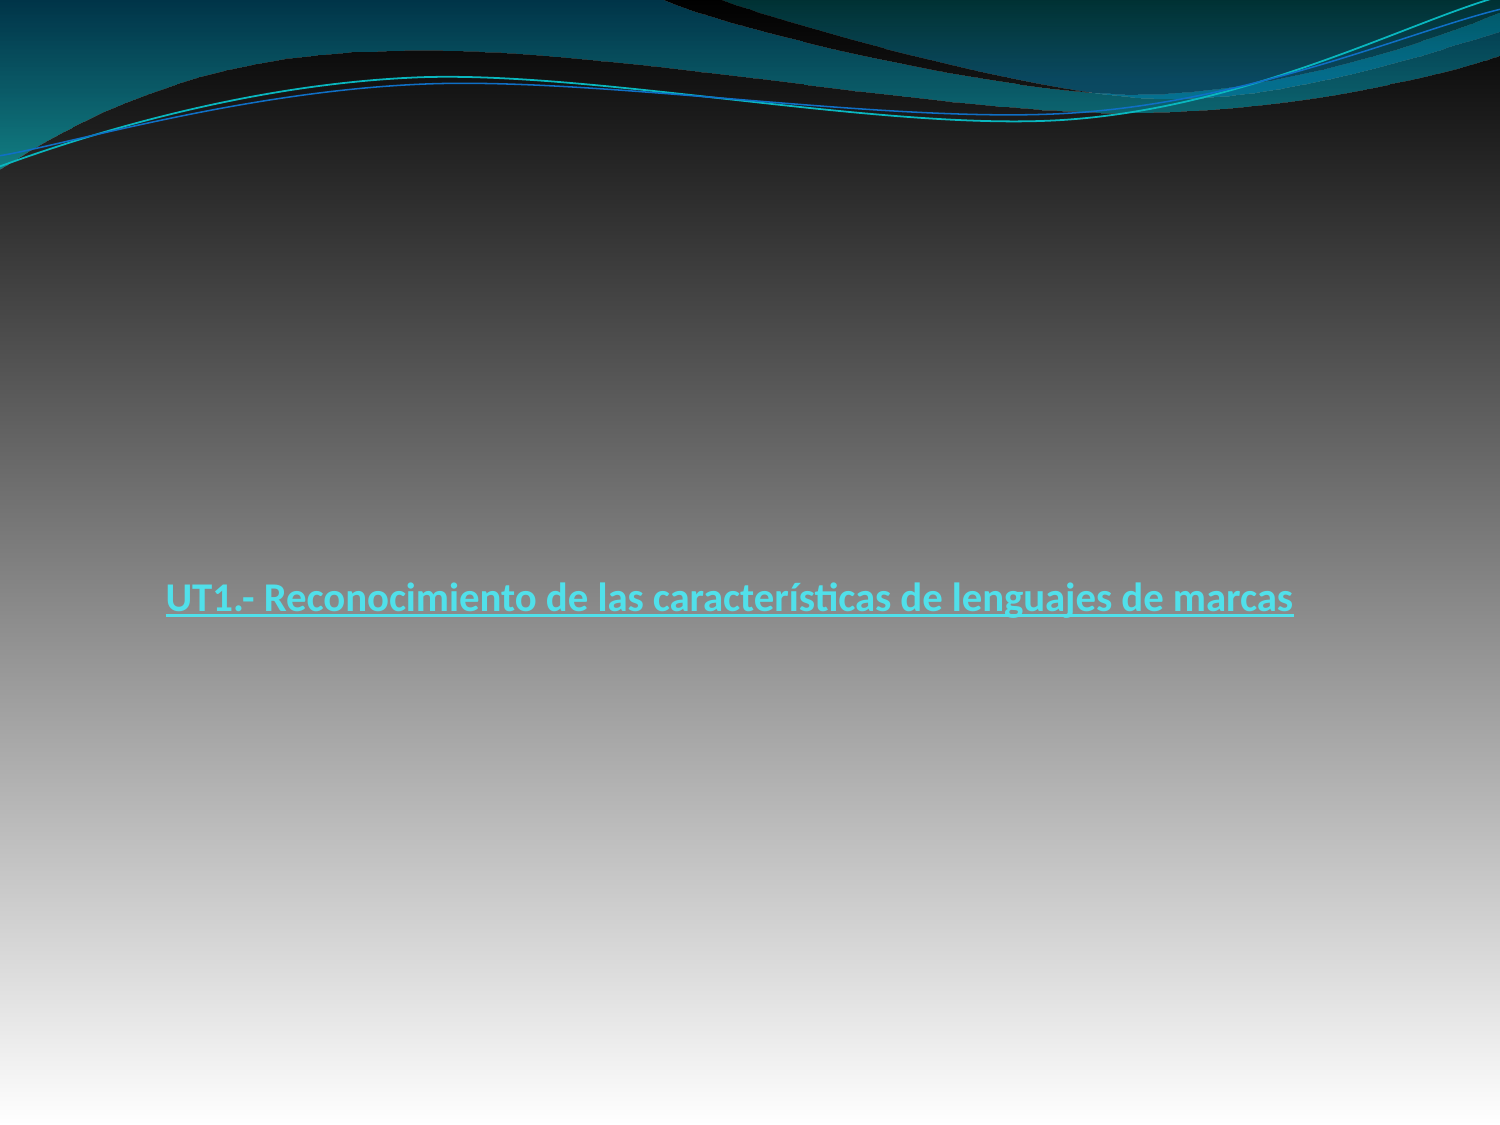

# UT1.- Reconocimiento de las características de lenguajes de marcas